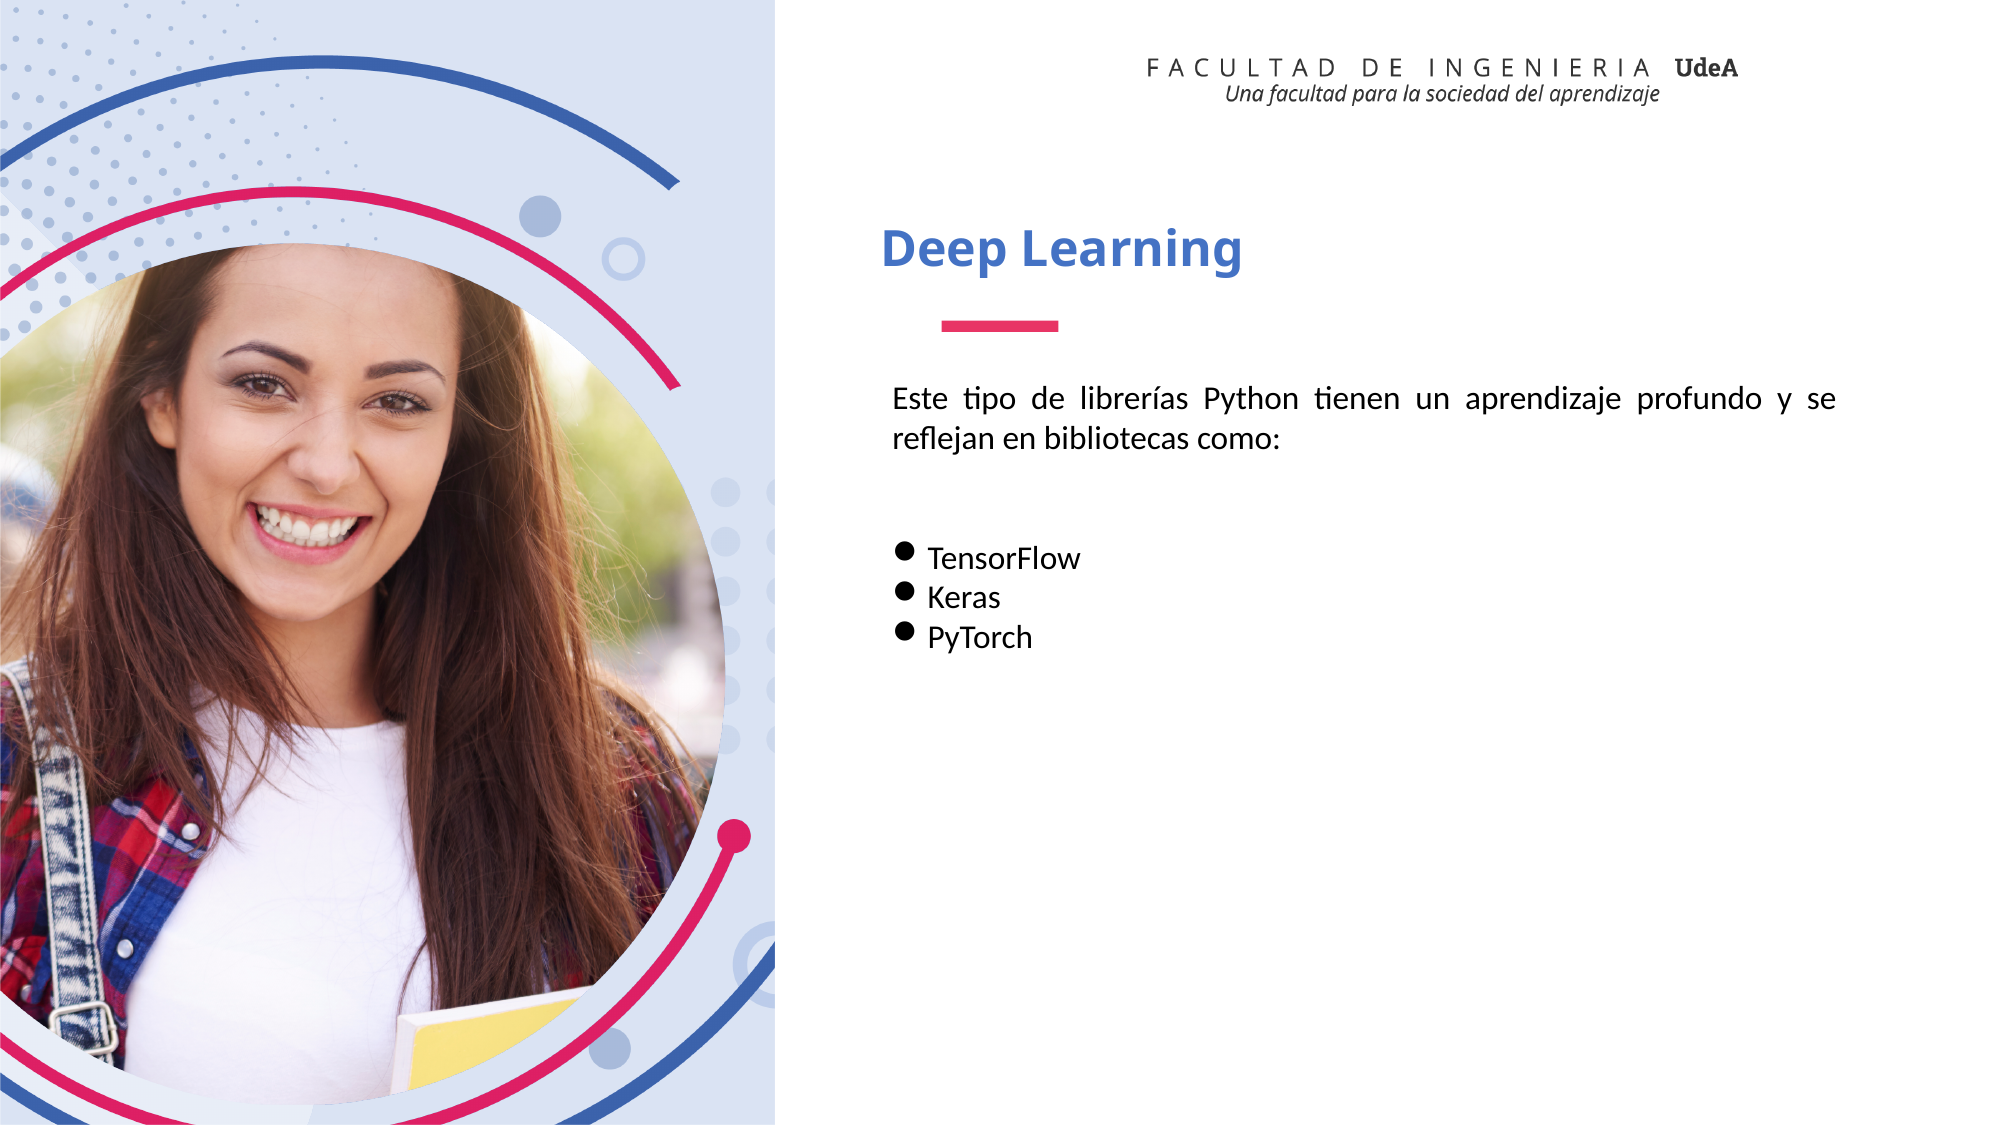

Deep Learning
Este tipo de librerías Python tienen un aprendizaje profundo y se reflejan en bibliotecas como:
TensorFlow
Keras
PyTorch